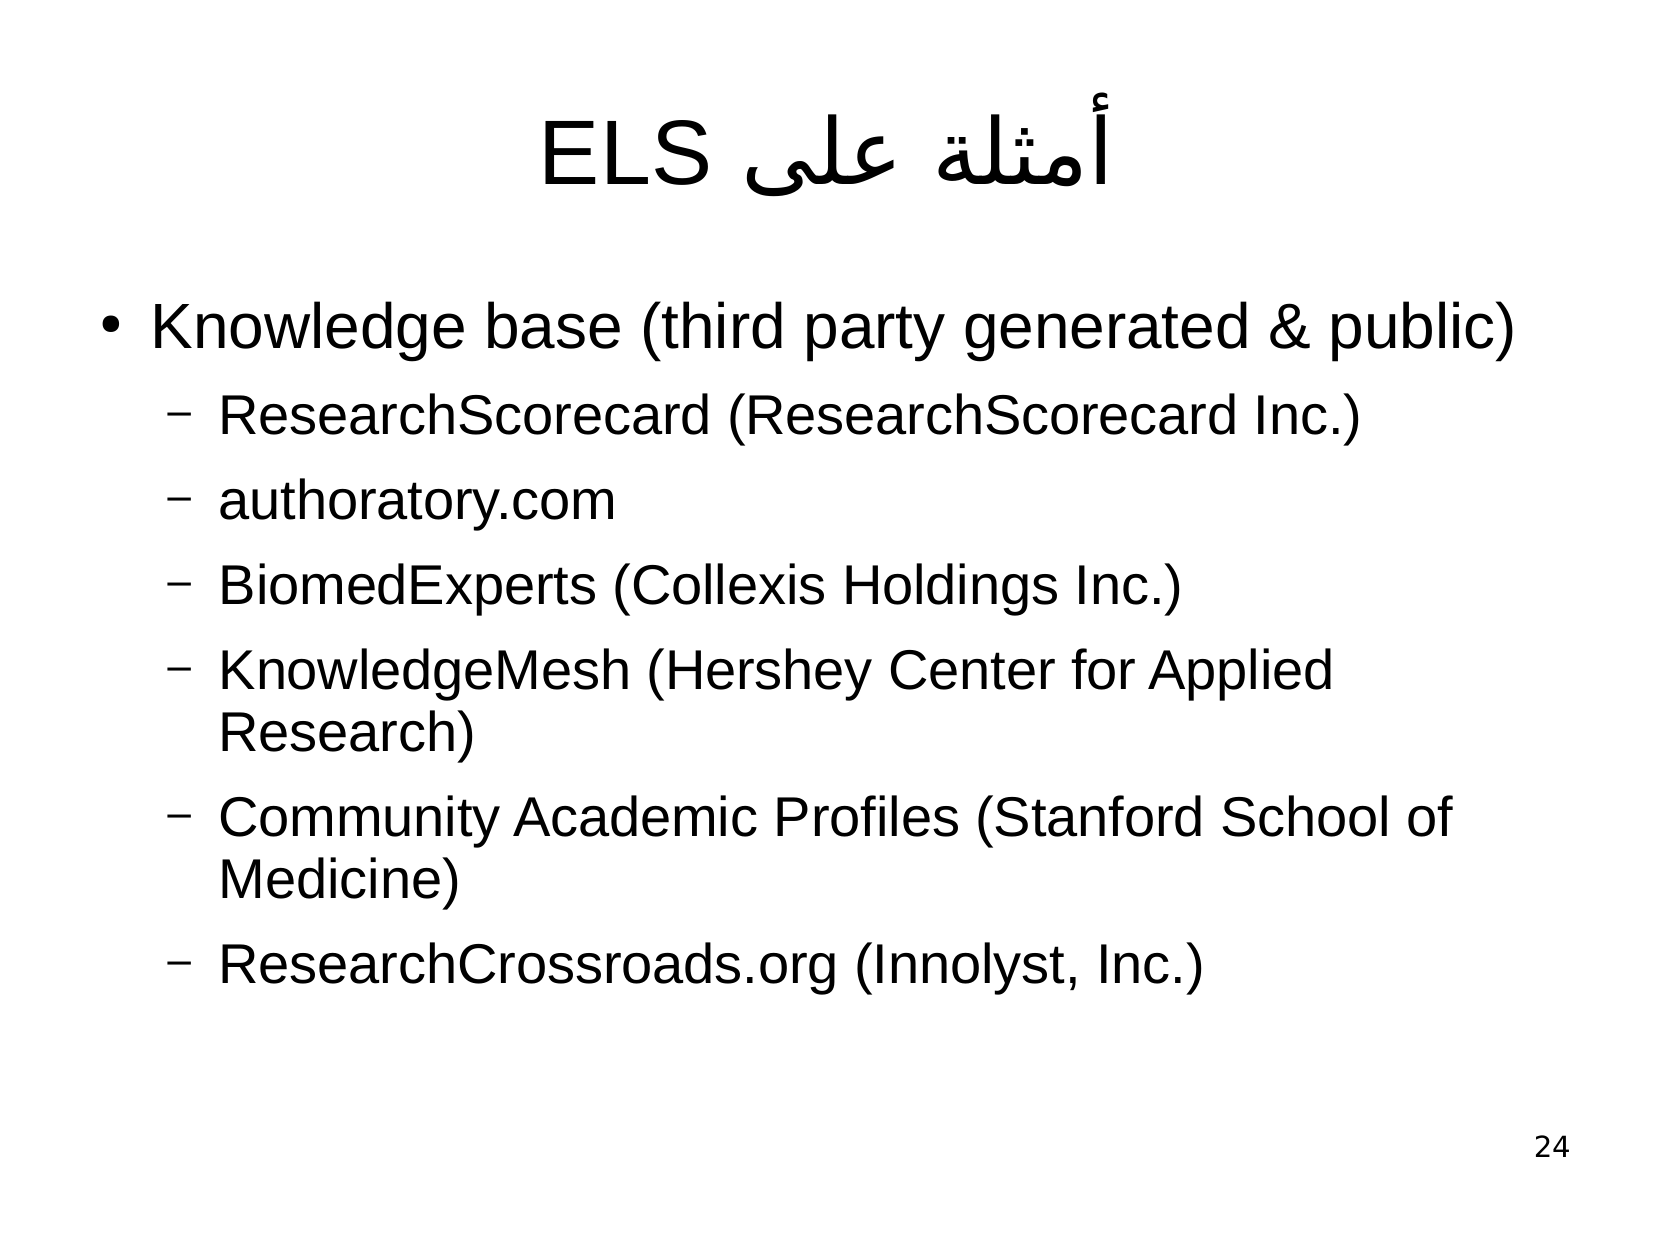

# أمثلة على ELS
Knowledge base (third party generated & public)
ResearchScorecard (ResearchScorecard Inc.)
authoratory.com
BiomedExperts (Collexis Holdings Inc.)
KnowledgeMesh (Hershey Center for Applied Research)
Community Academic Profiles (Stanford School of Medicine)
ResearchCrossroads.org (Innolyst, Inc.)
24